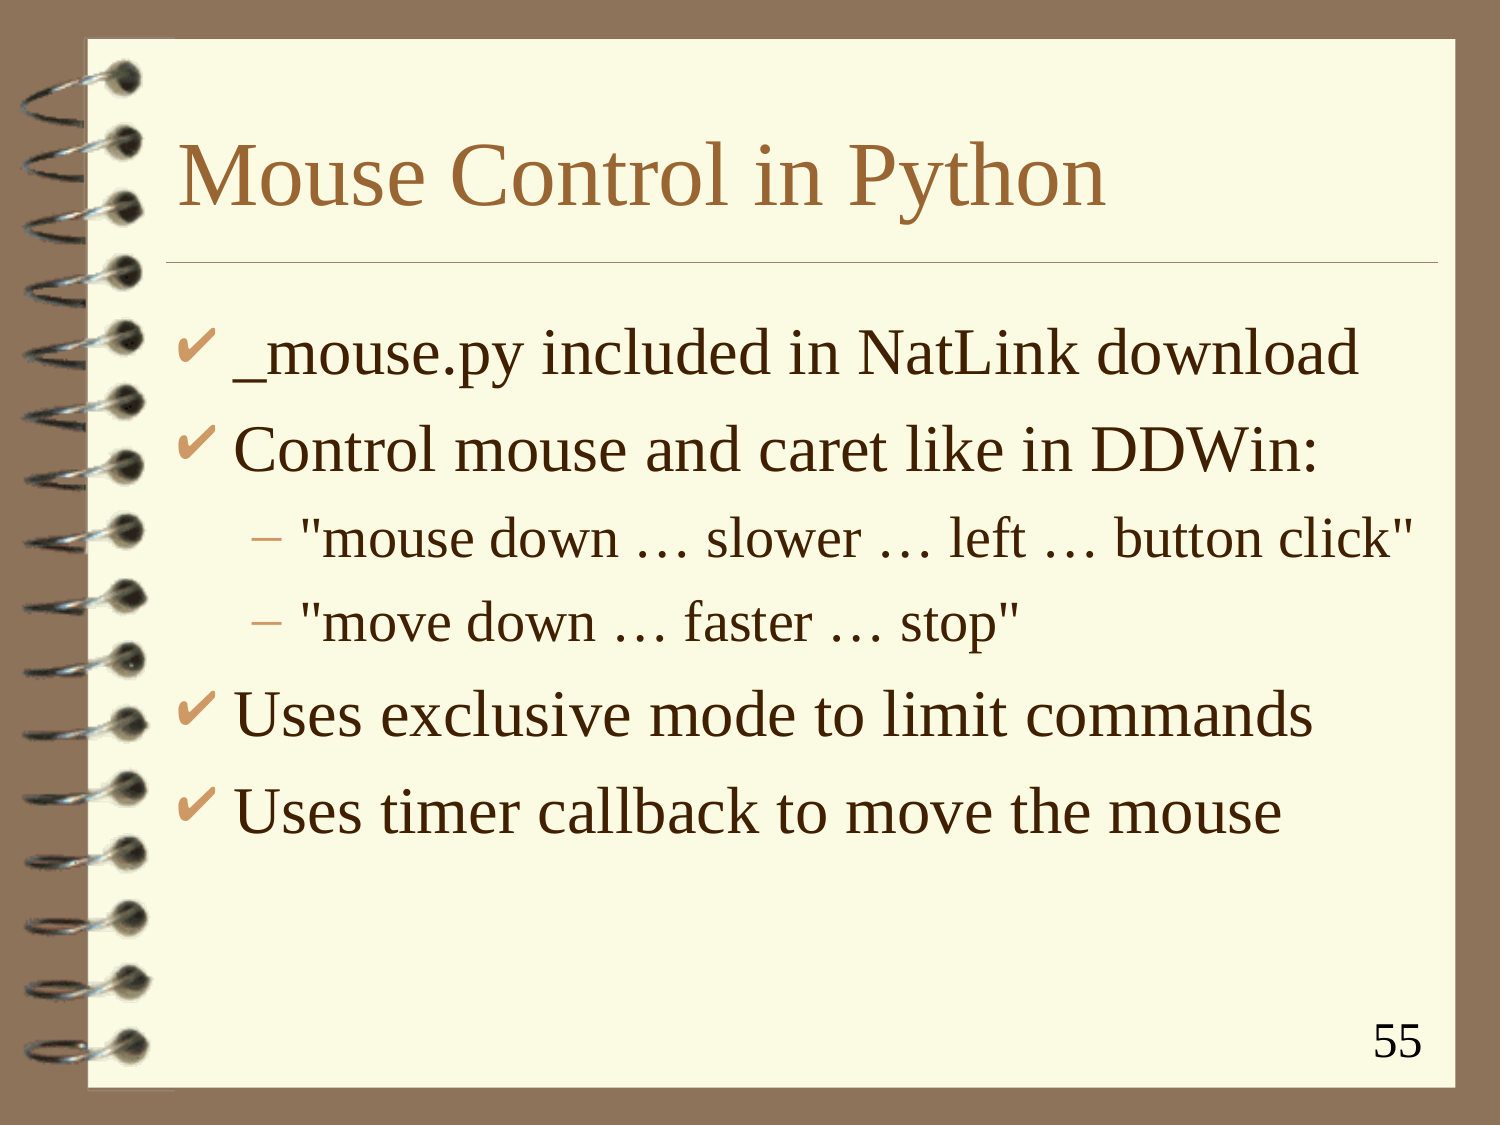

# Mouse Control in Python
_mouse.py included in NatLink download
Control mouse and caret like in DDWin:
"mouse down … slower … left … button click"
"move down … faster … stop"
Uses exclusive mode to limit commands
Uses timer callback to move the mouse
55